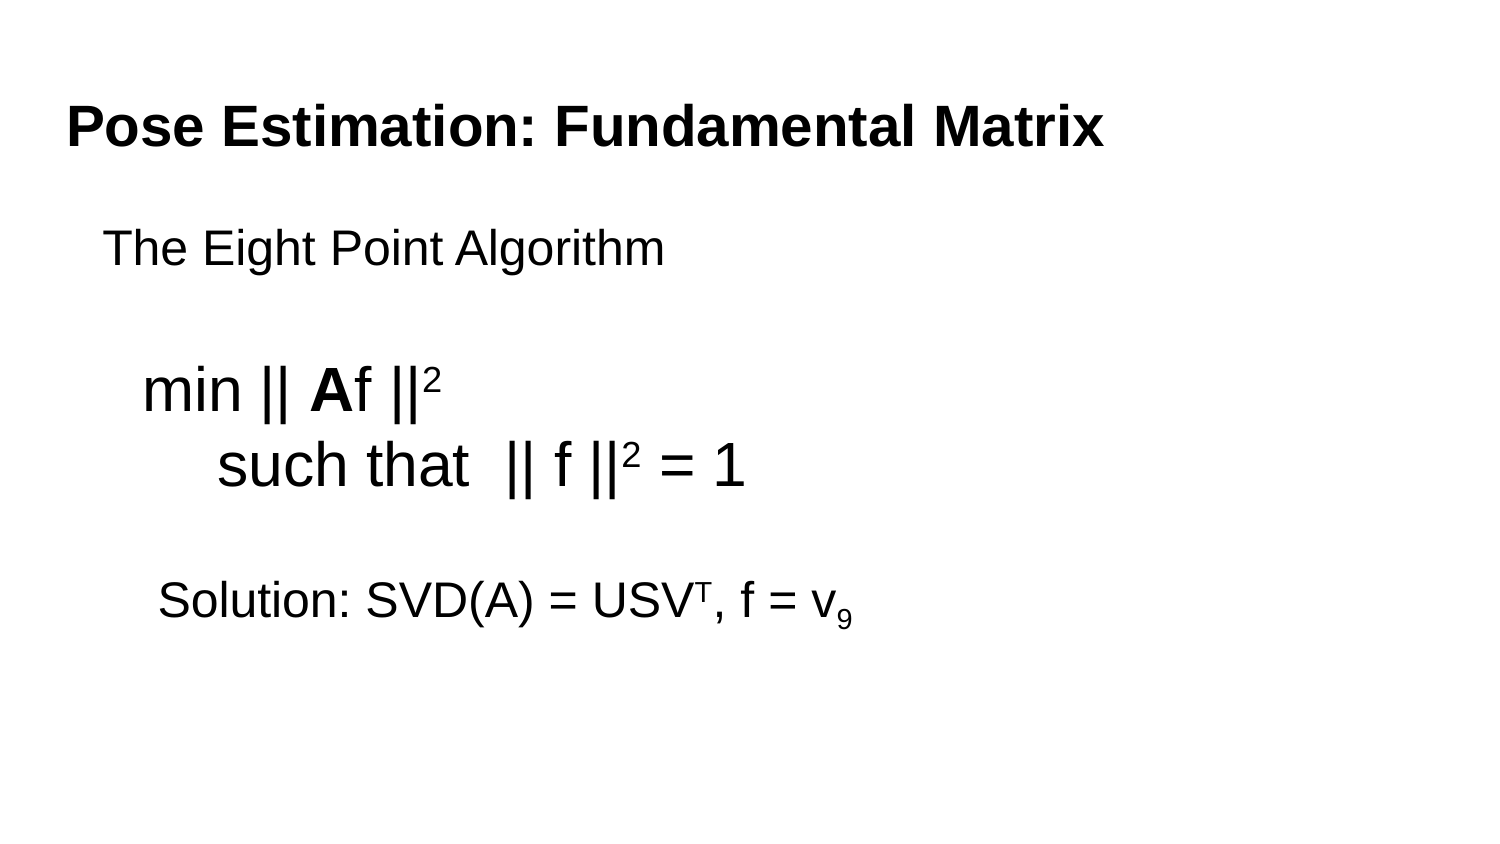

# Pose Estimation: Fundamental Matrix
The Eight Point Algorithm
min || Af ||2
such that || f ||2 = 1
Solution: SVD(A) = USVT, f = v9